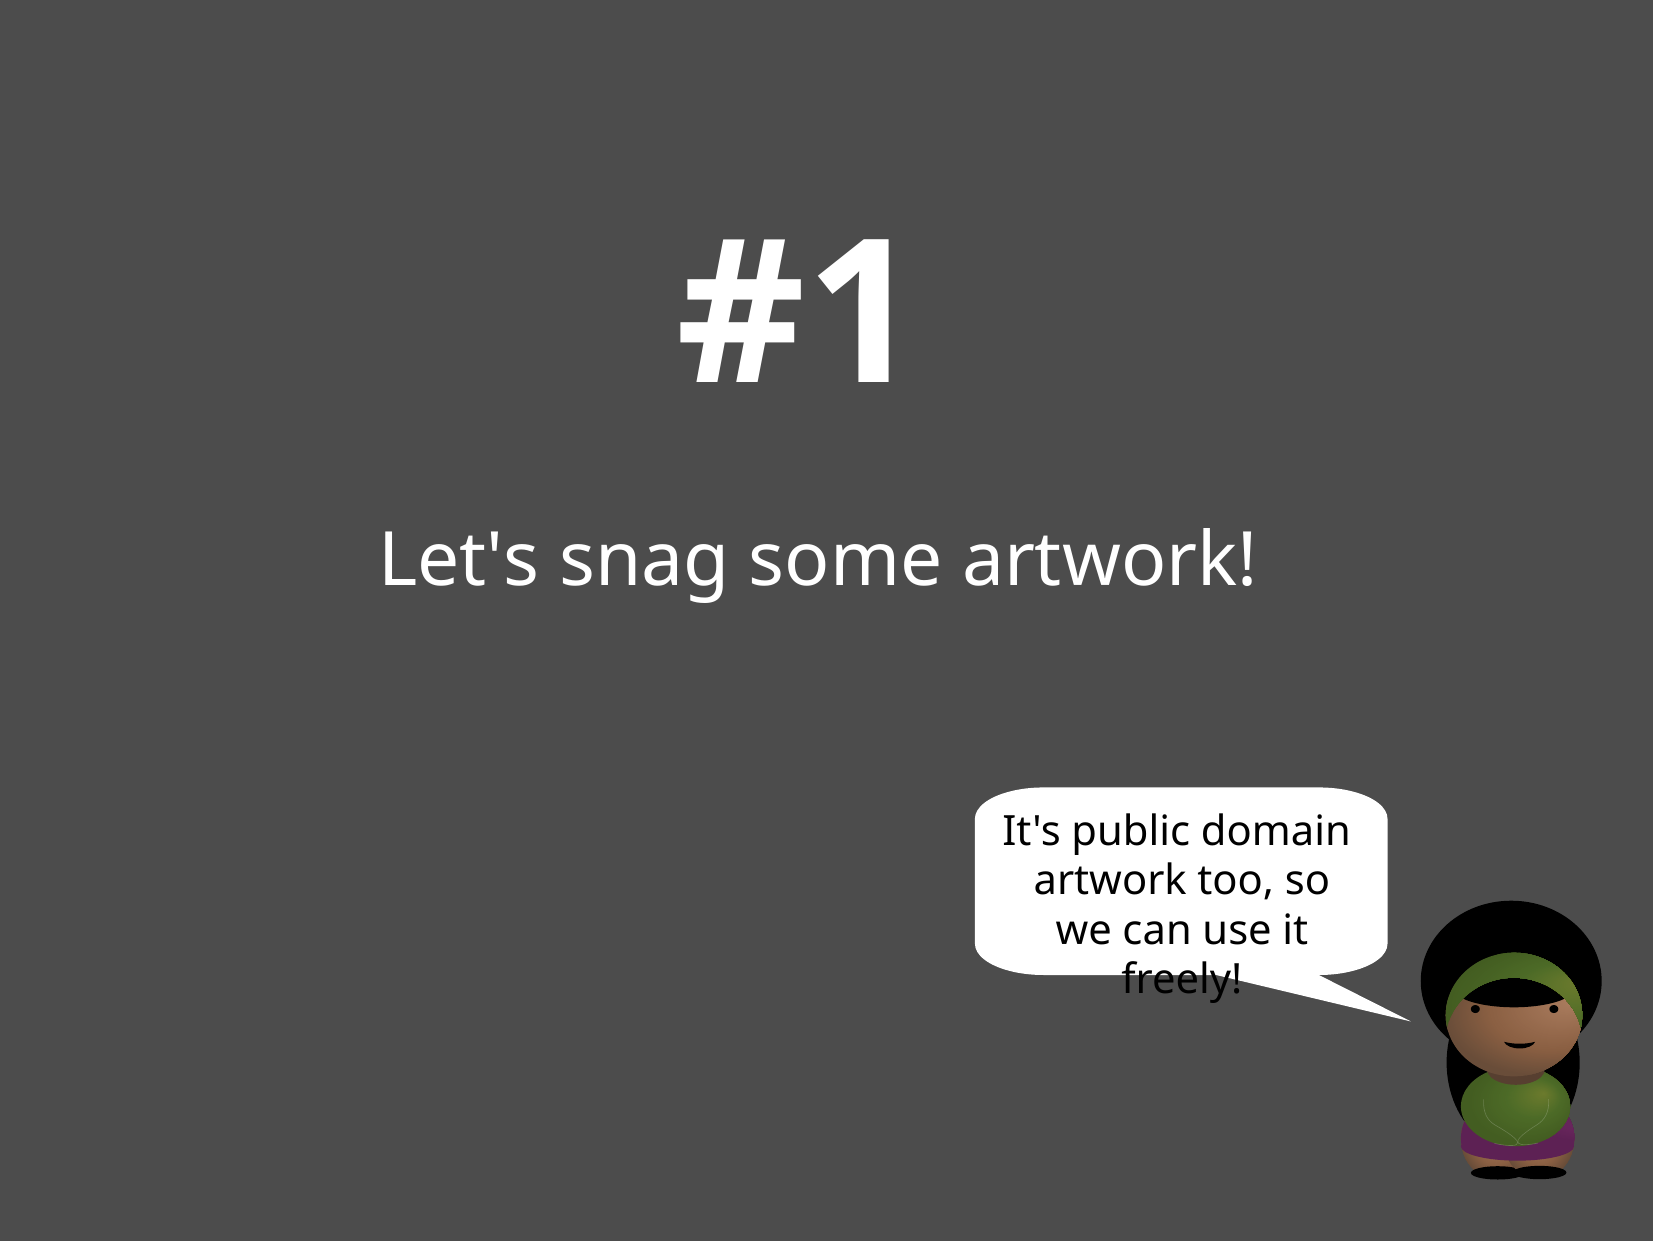

# #1 Let's snag some artwork!
It's public domain
artwork too, so
we can use it freely!